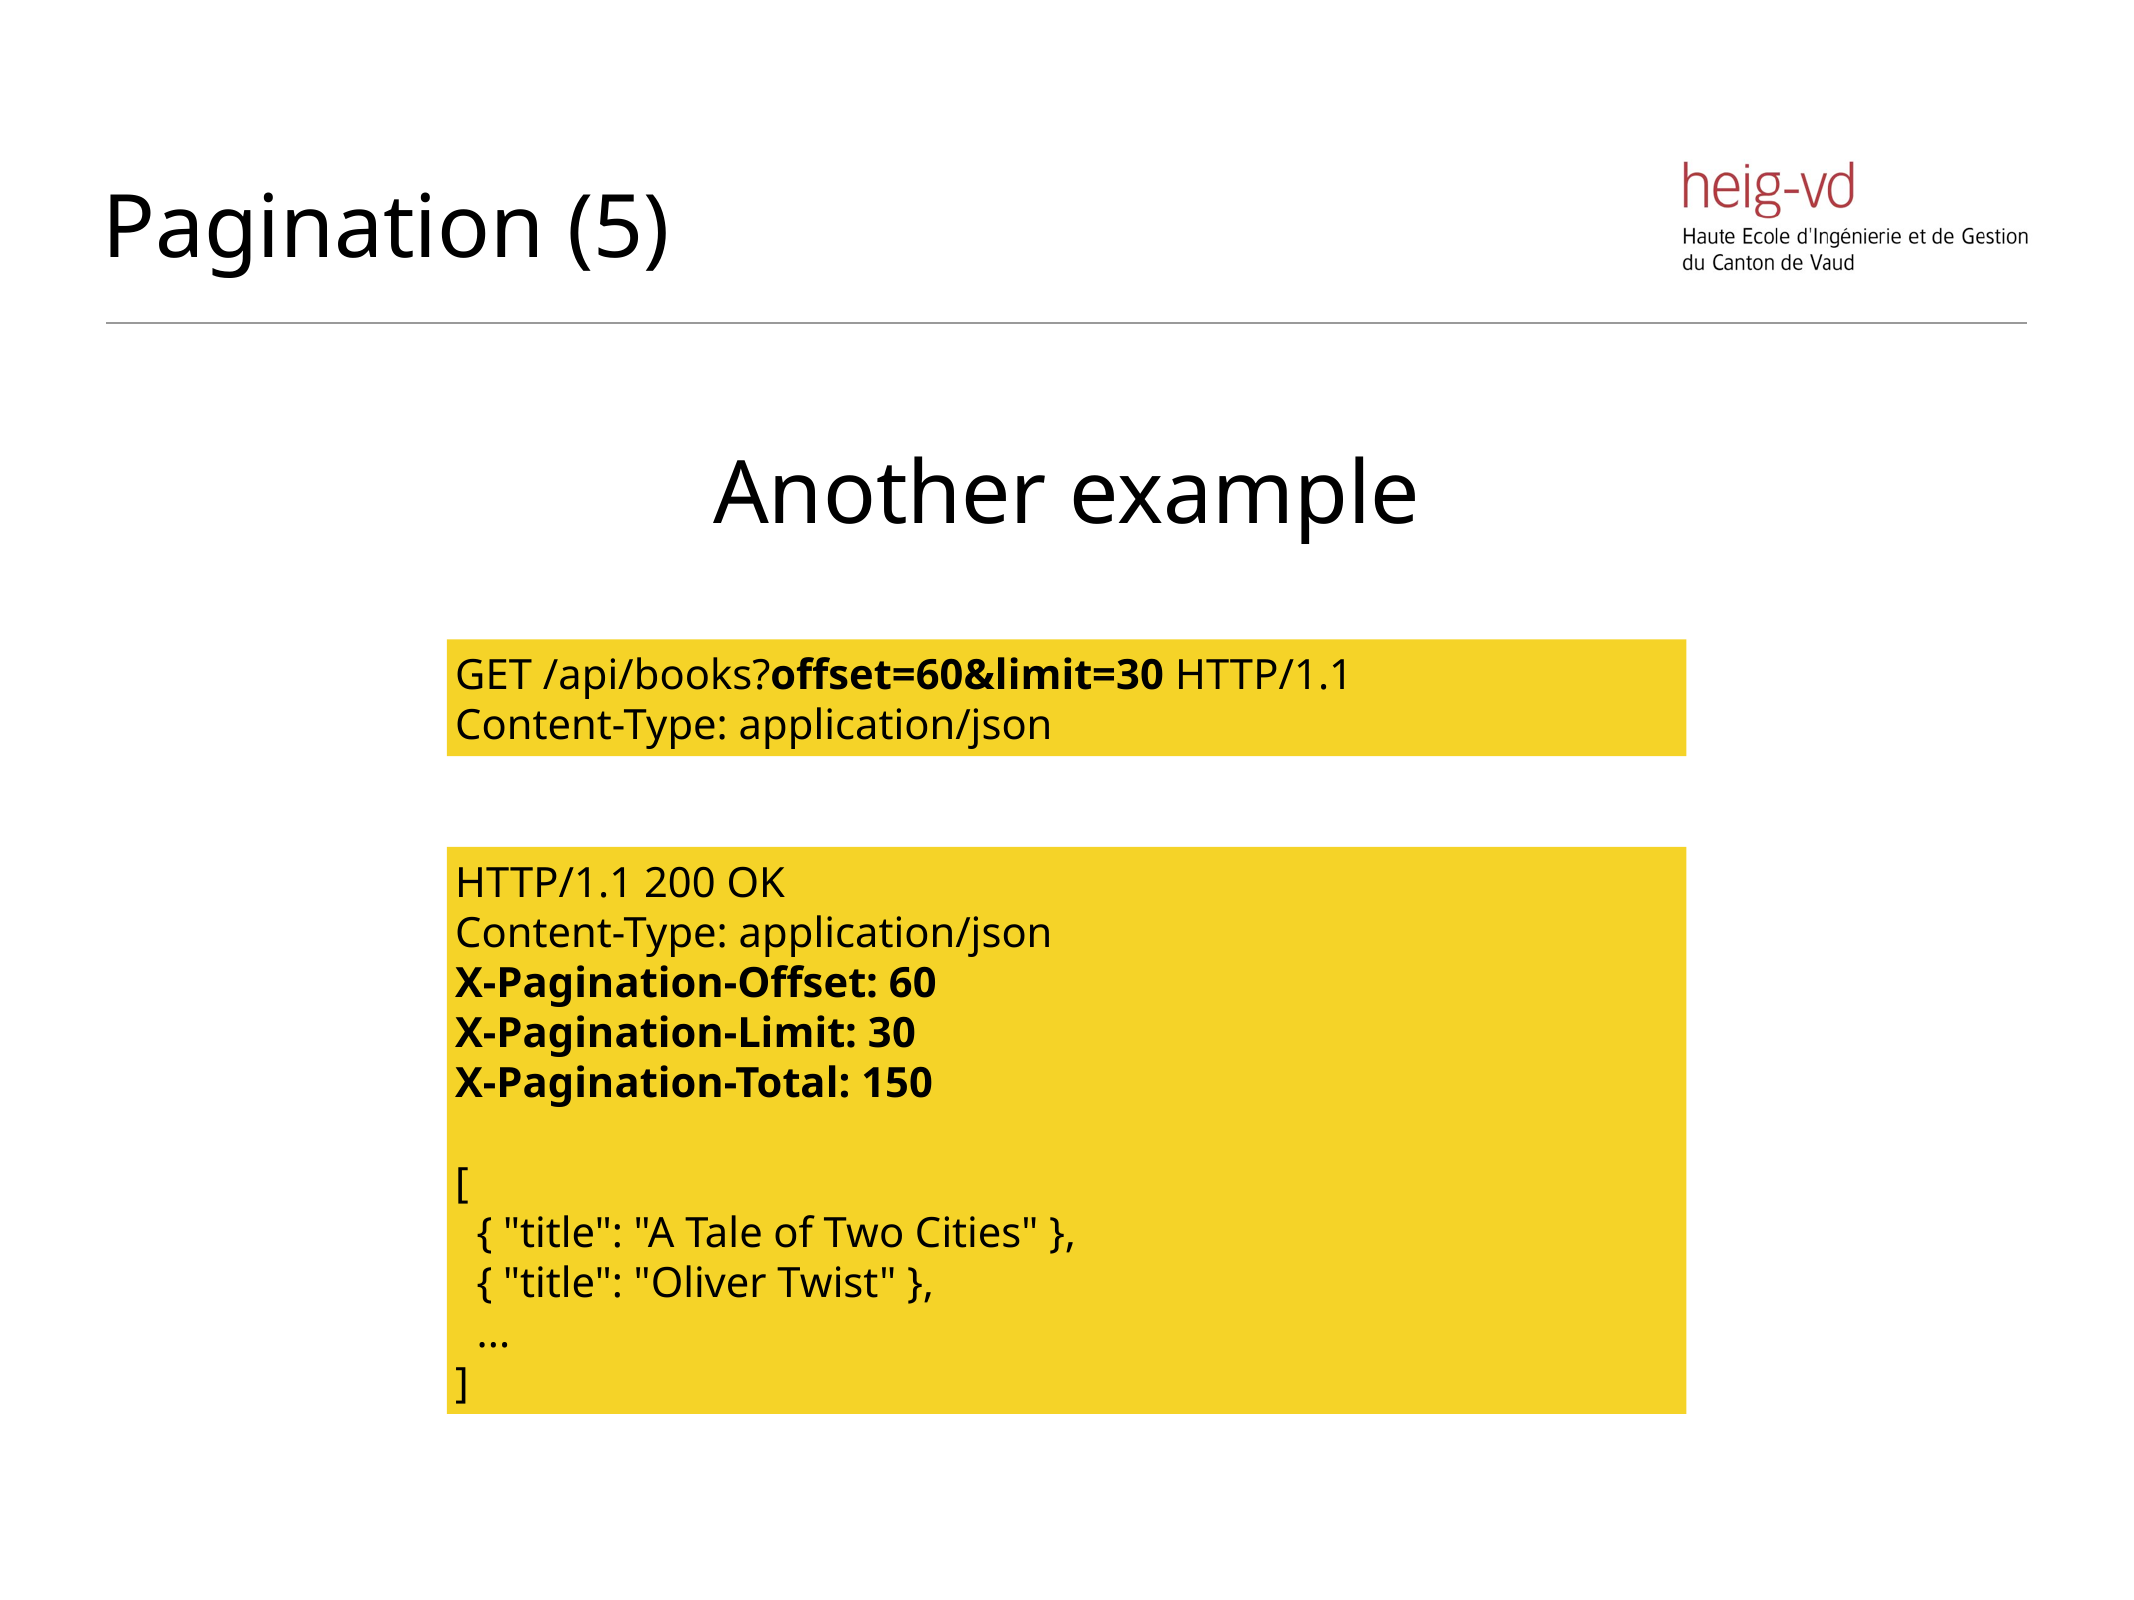

# Pagination (5)
Another example
GET /api/books?offset=60&limit=30 HTTP/1.1
Content-Type: application/json
HTTP/1.1 200 OK
Content-Type: application/json
X-Pagination-Offset: 60
X-Pagination-Limit: 30
X-Pagination-Total: 150
[
 { "title": "A Tale of Two Cities" },
 { "title": "Oliver Twist" },
 ...
]